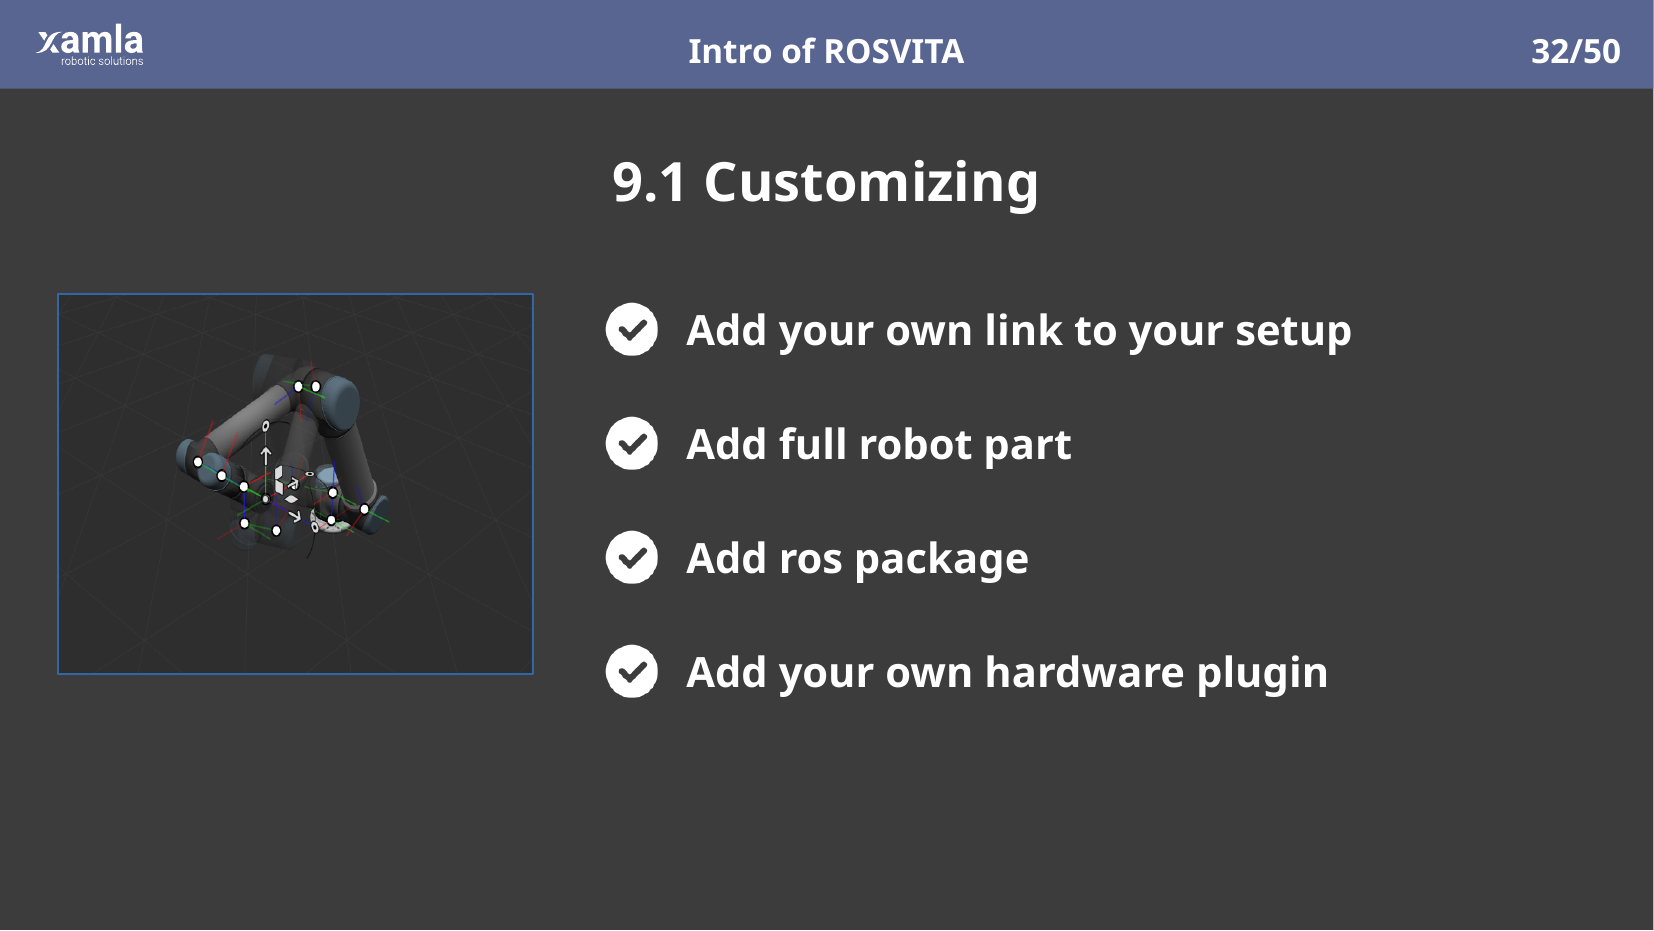

Intro of ROSVITA
32/50
9.1 Customizing
Add your own link to your setup
Add full robot part
Add ros package
Add your own hardware plugin